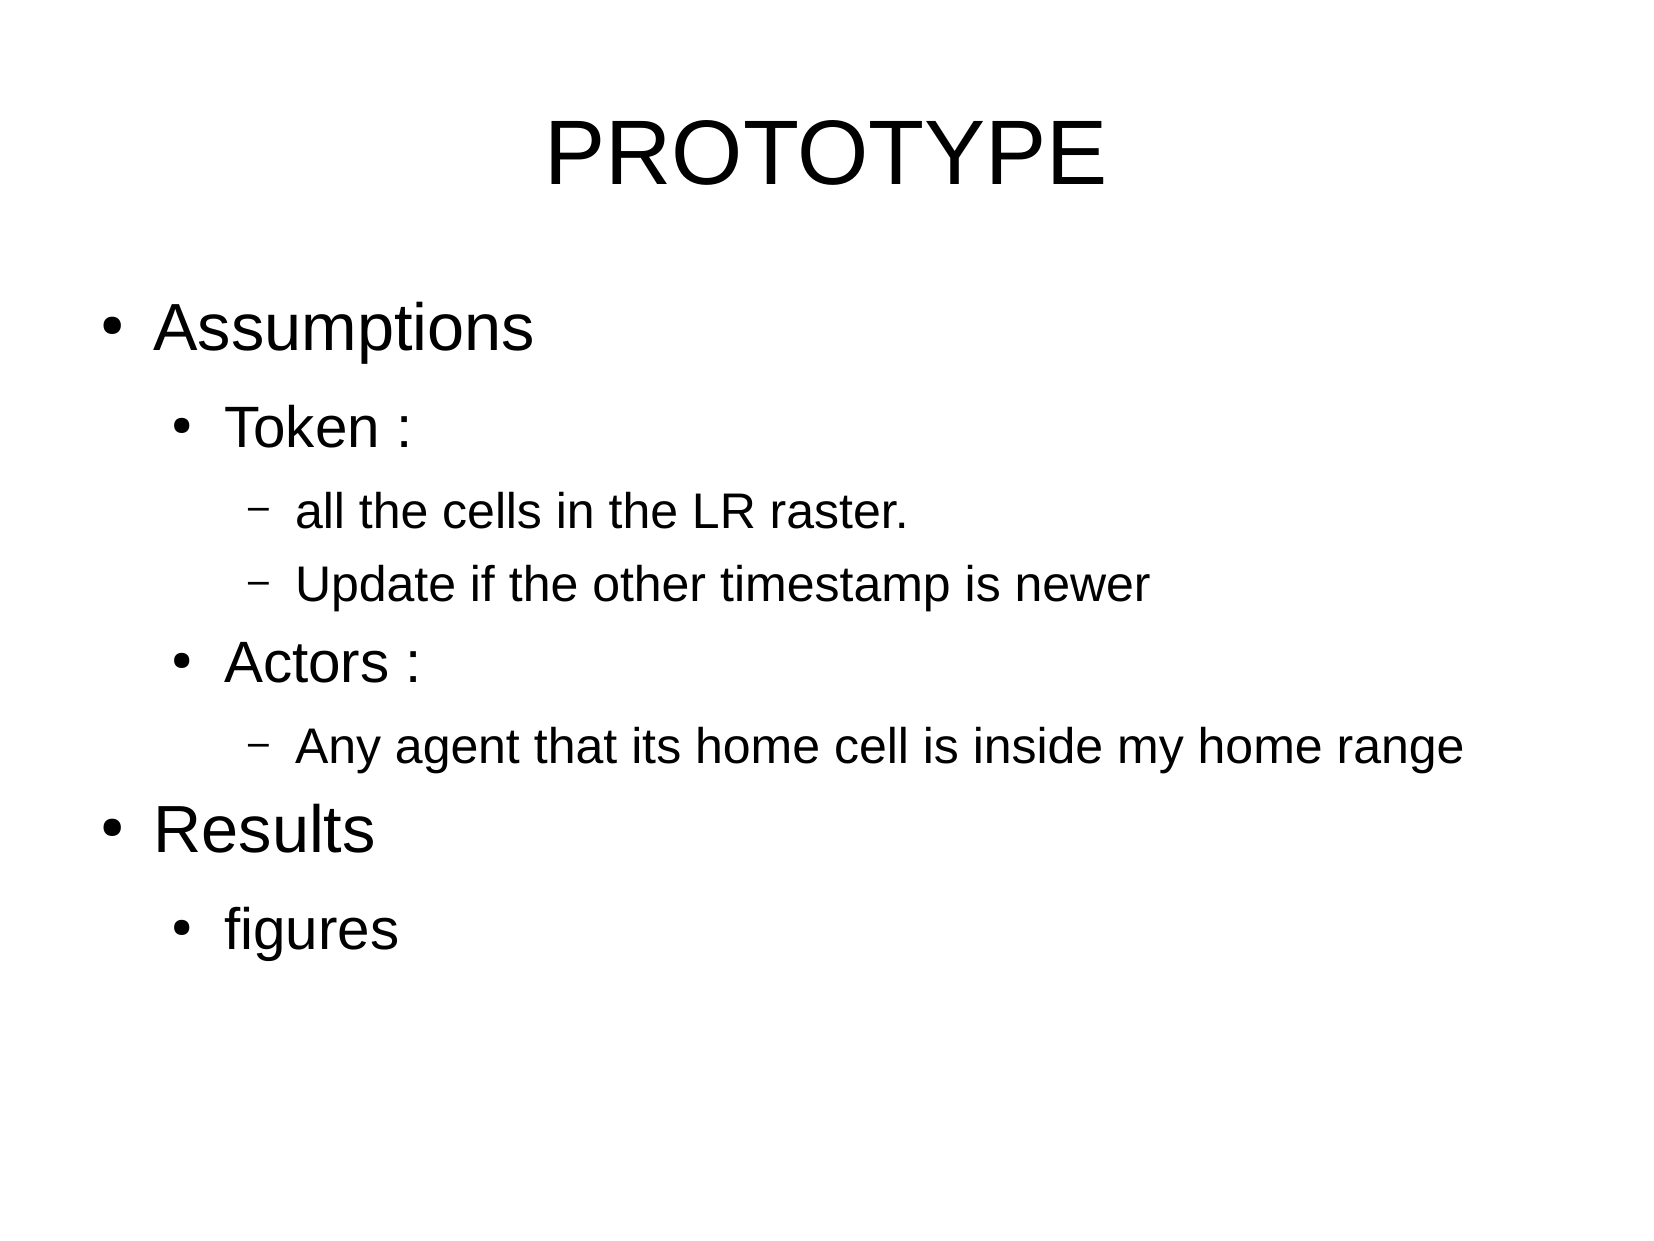

# PROTOTYPE
Assumptions
Token :
all the cells in the LR raster.
Update if the other timestamp is newer
Actors :
Any agent that its home cell is inside my home range
Results
figures